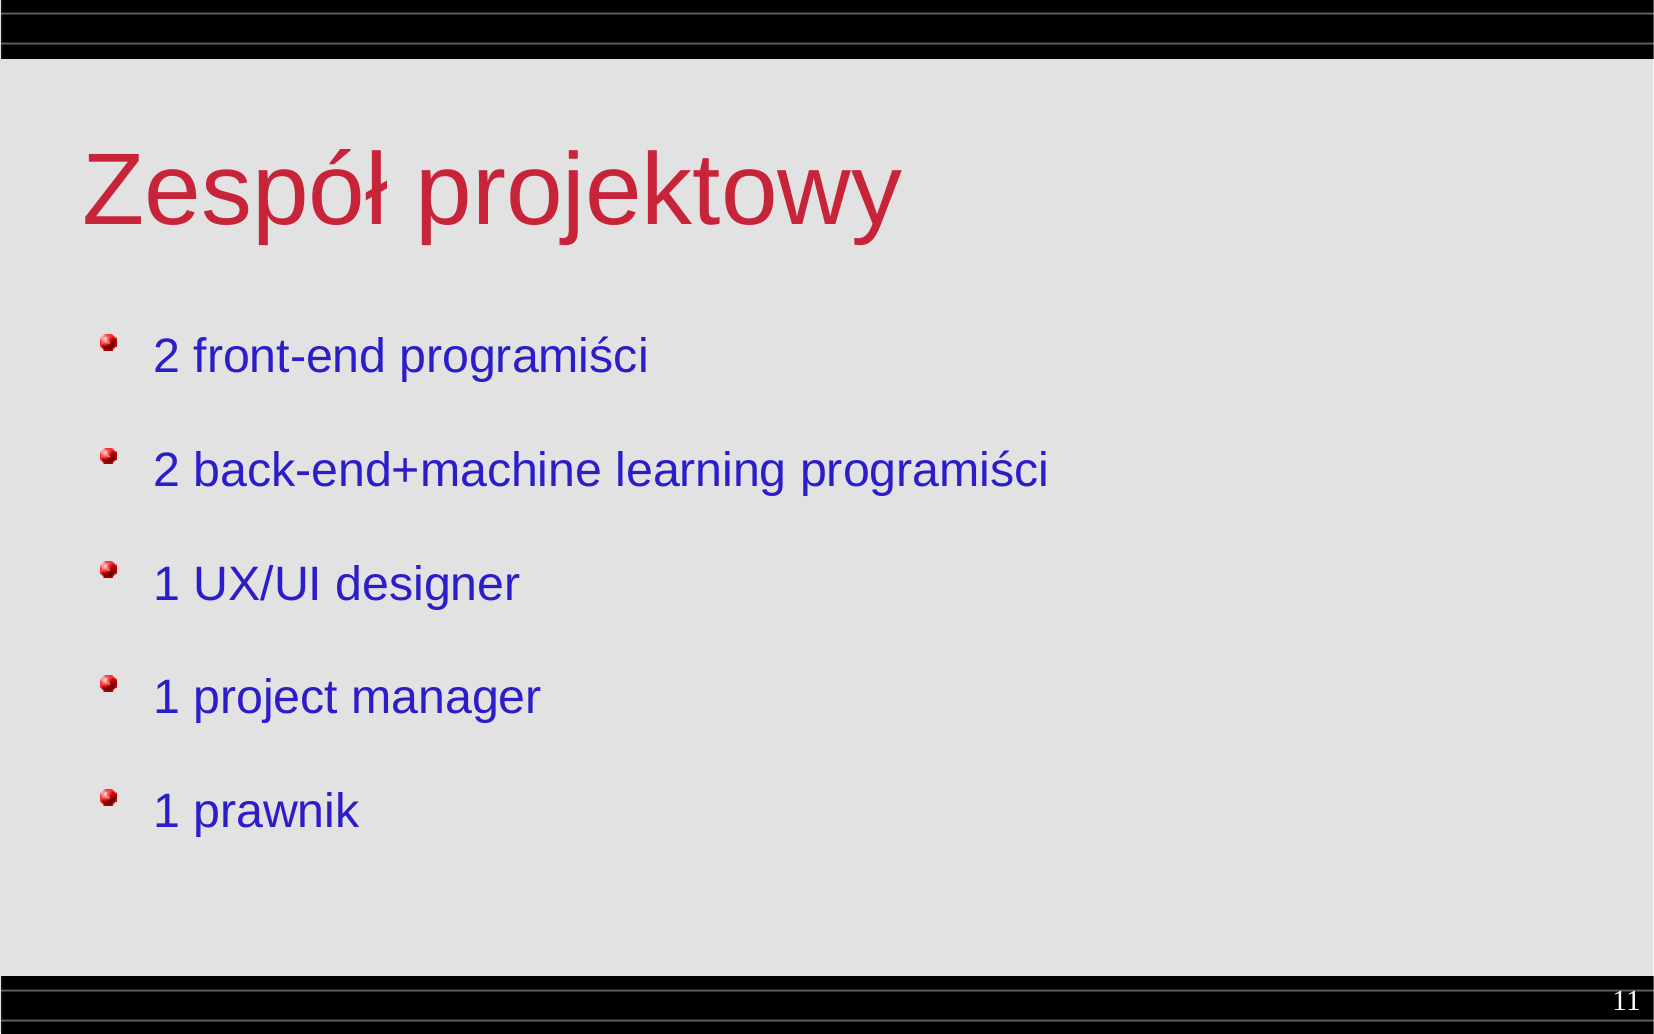

# Zespół projektowy
2 front-end programiści
2 back-end+machine learning programiści
1 UX/UI designer
1 project manager
1 prawnik